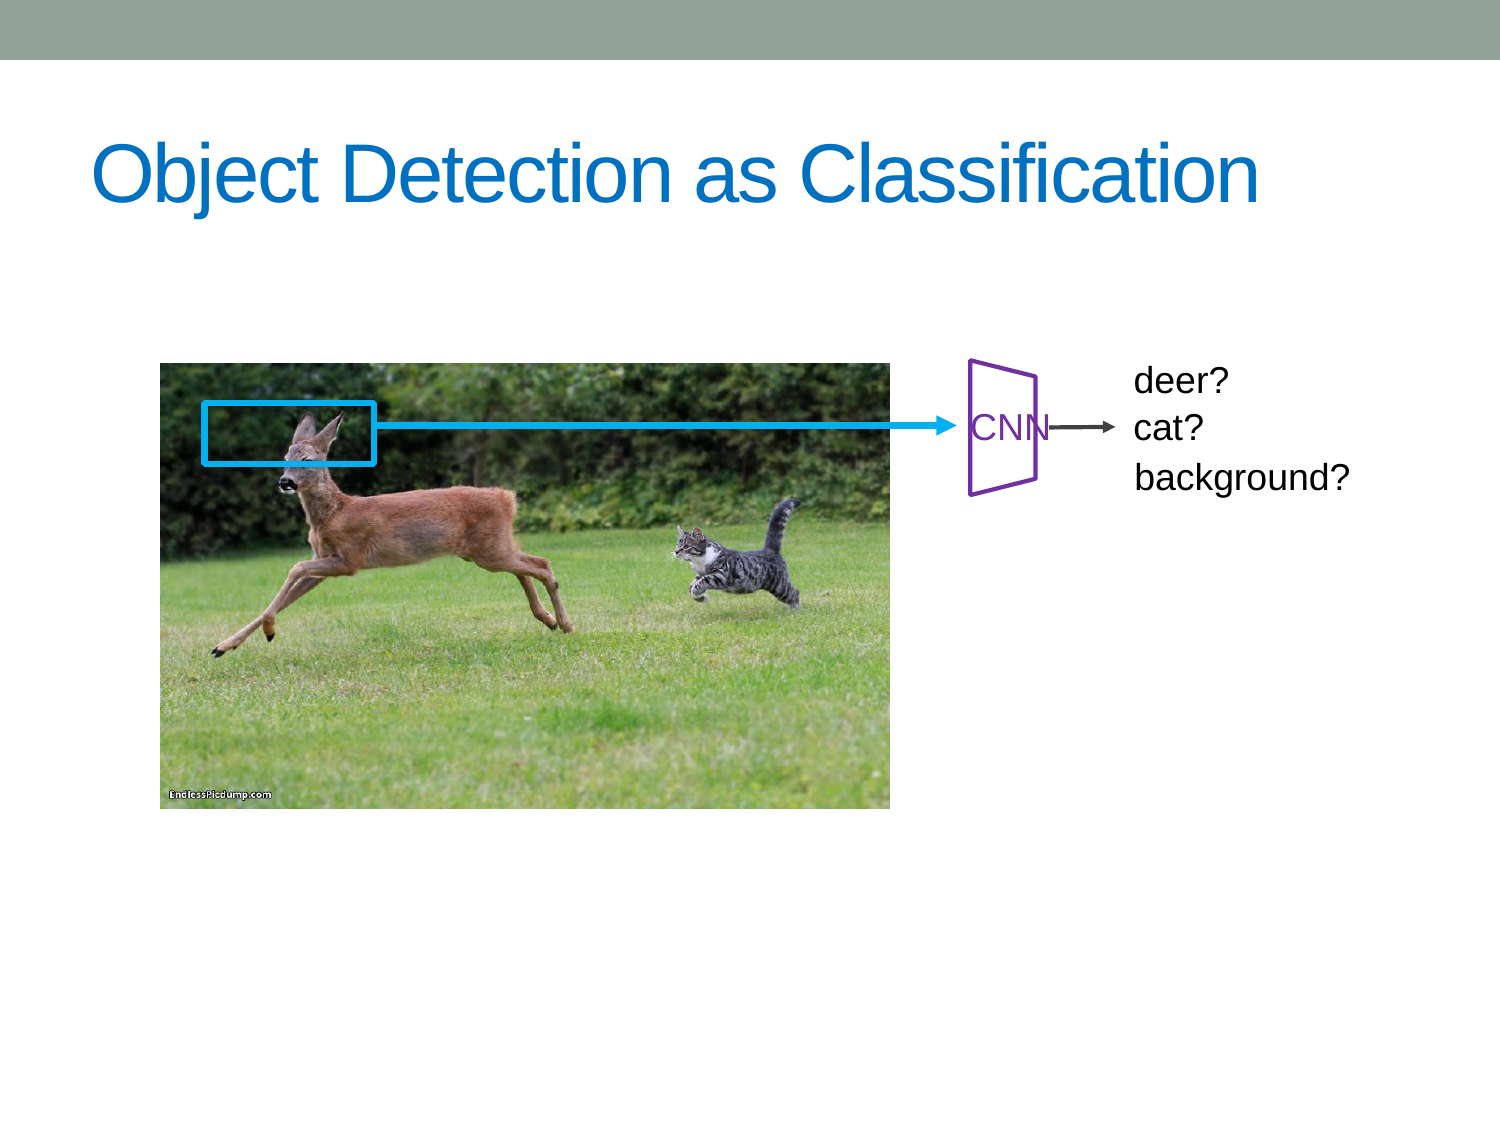

# Object Detection as Classification
deer?
cat?
background?
CNN